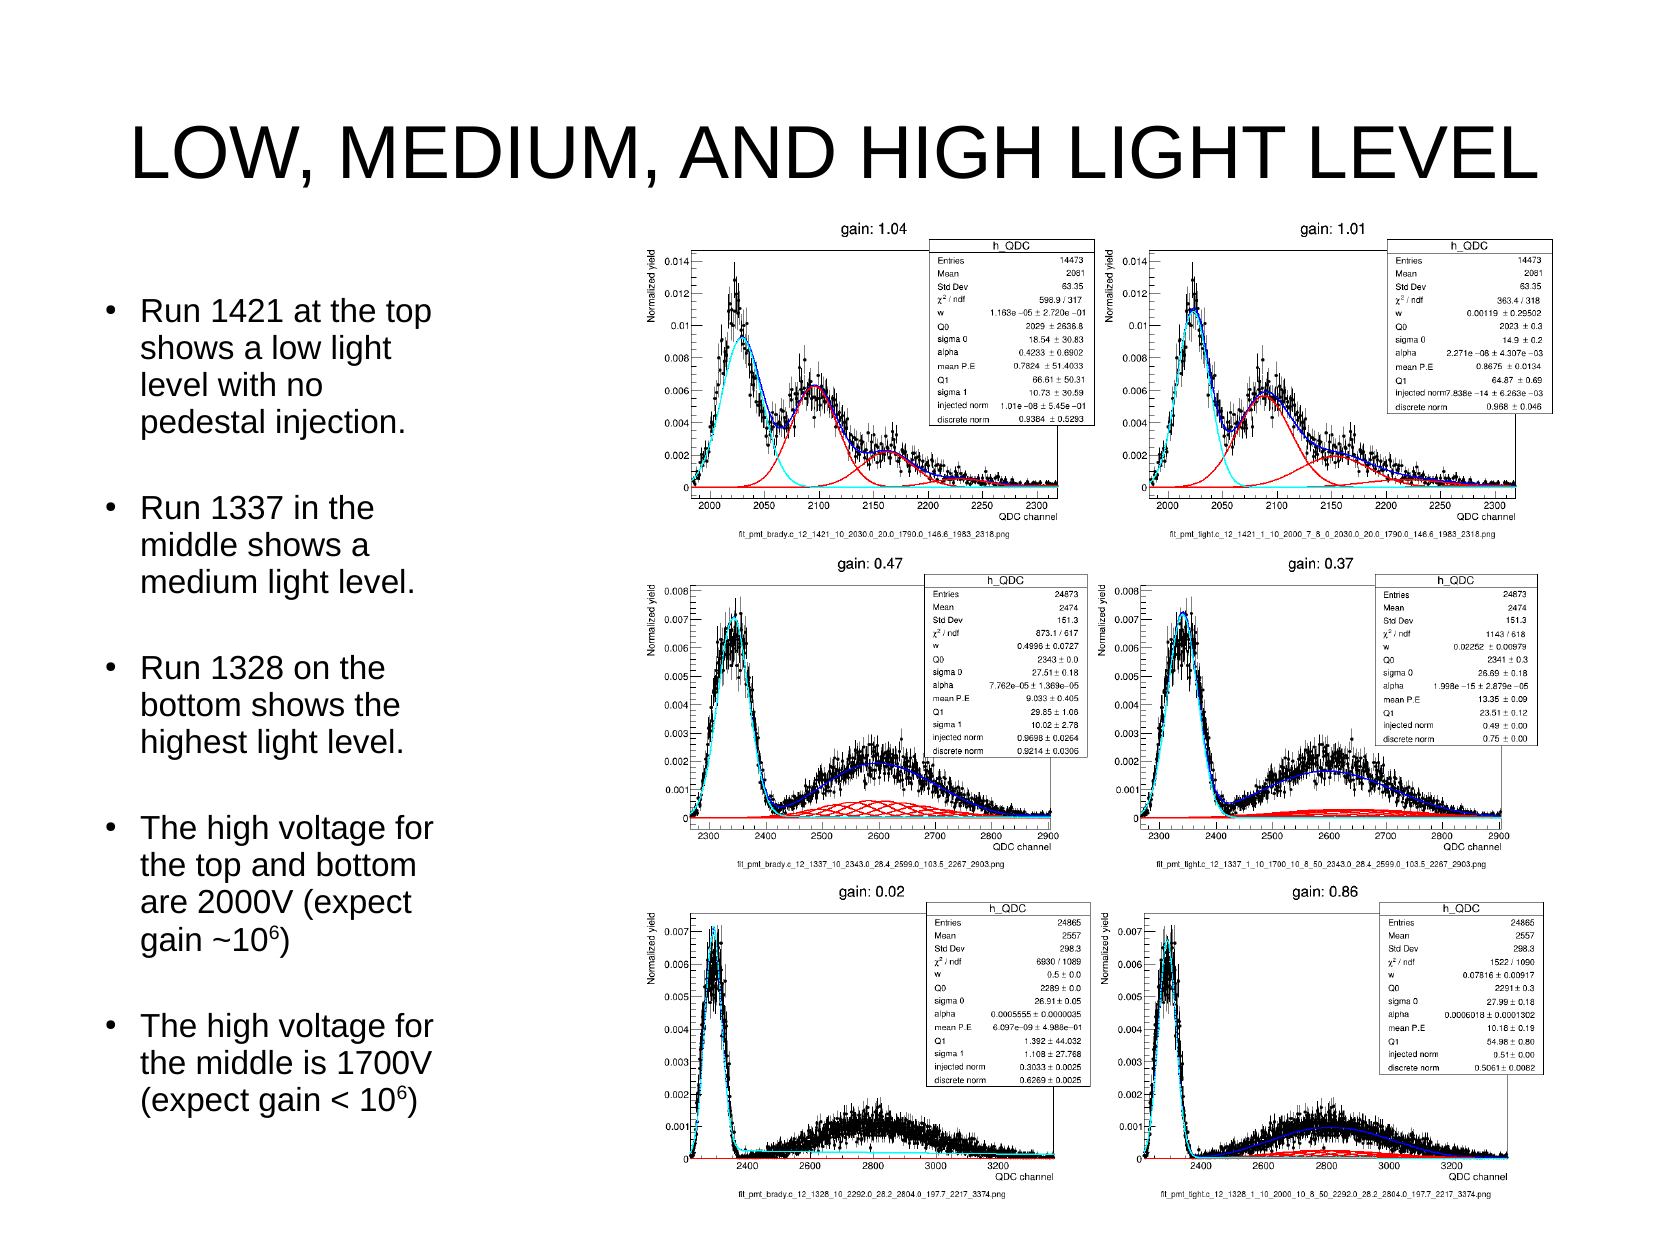

# LOW, MEDIUM, AND HIGH LIGHT LEVEL
Run 1421 at the top shows a low light level with no pedestal injection.
Run 1337 in the middle shows a medium light level.
Run 1328 on the bottom shows the highest light level.
The high voltage for the top and bottom are 2000V (expect gain ~106)
The high voltage for the middle is 1700V (expect gain < 106)